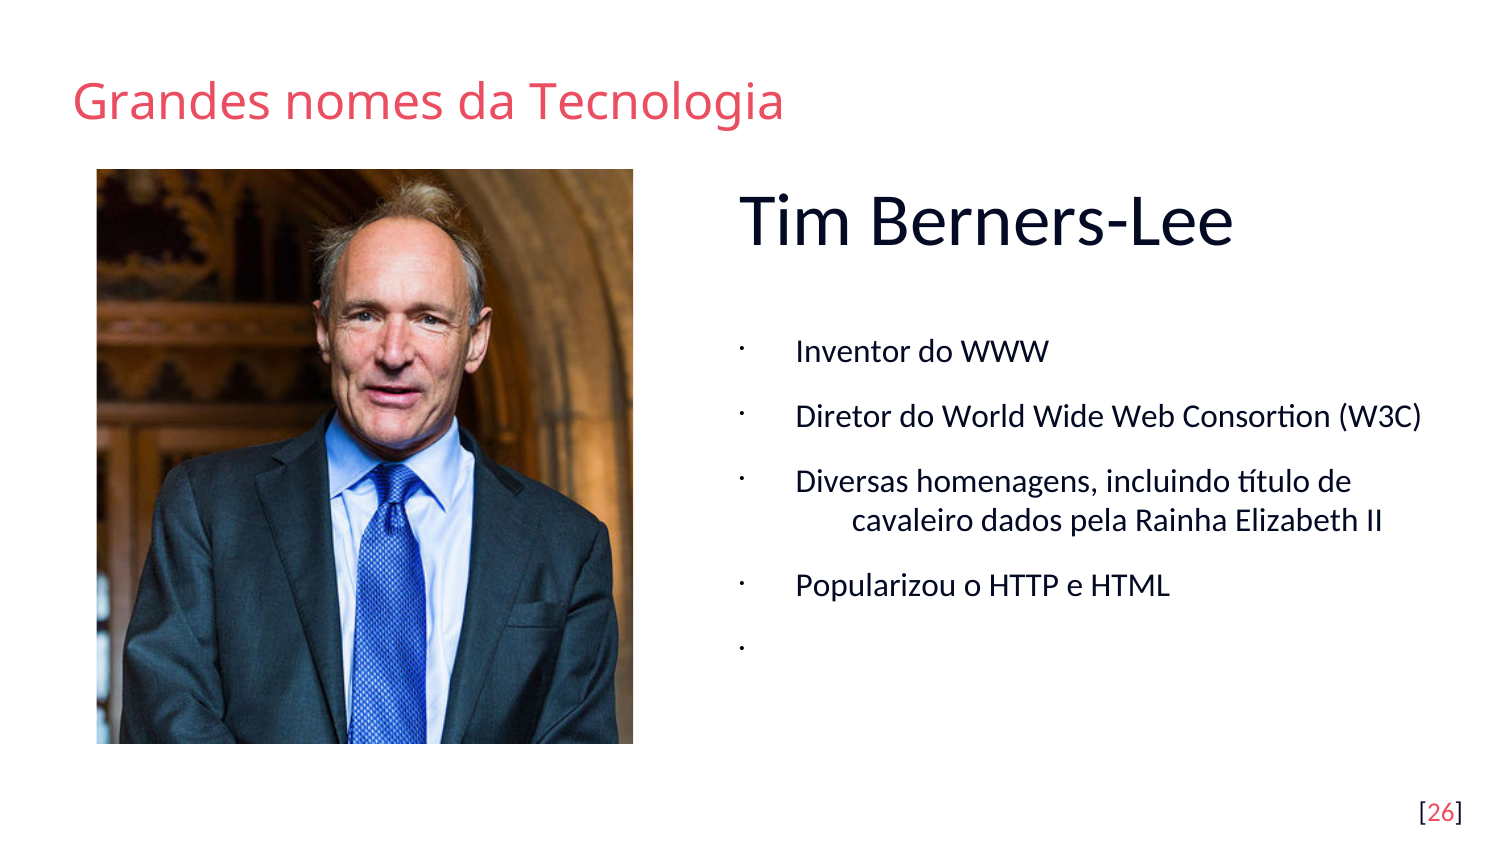

Grandes nomes da Tecnologia
Tim Berners-Lee
Inventor do WWW
Diretor do World Wide Web Consortion (W3C)
Diversas homenagens, incluindo título de cavaleiro dados pela Rainha Elizabeth II
Popularizou o HTTP e HTML